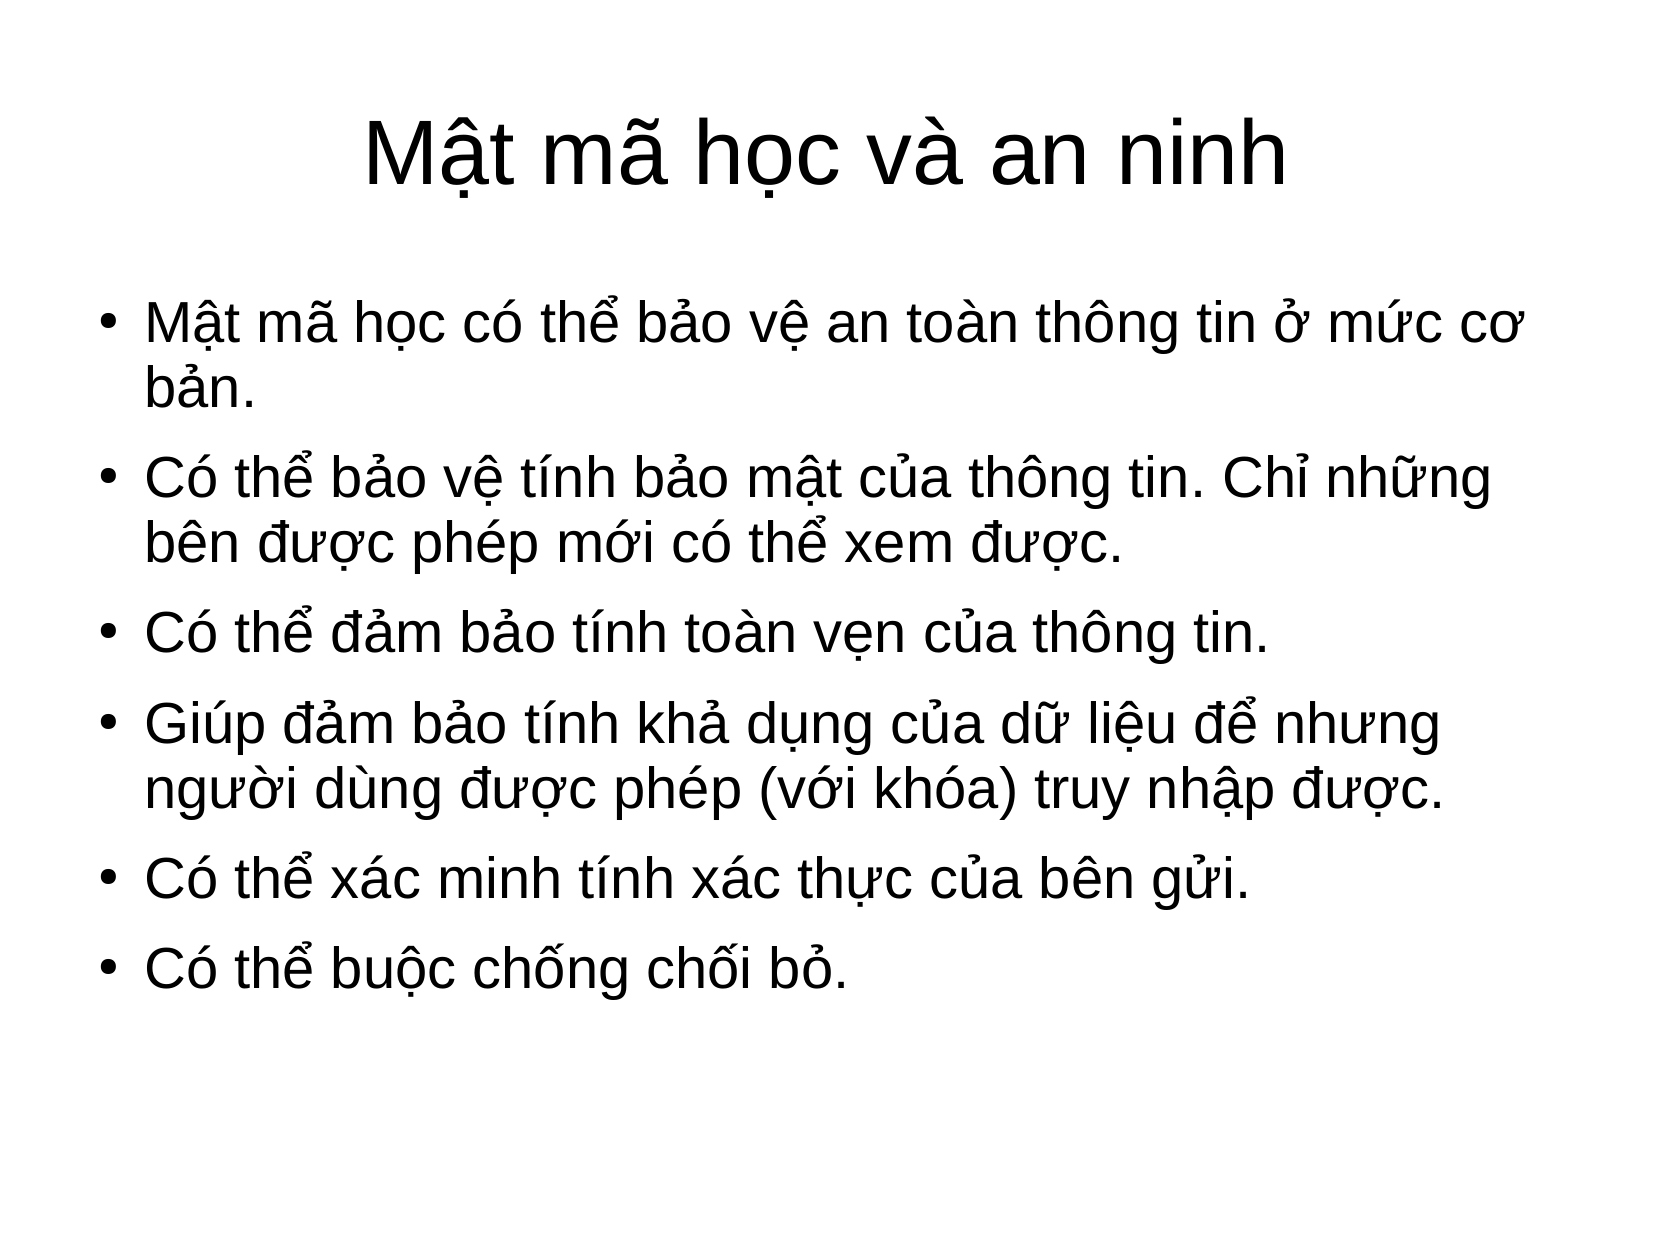

# Mật mã học và an ninh
Mật mã học có thể bảo vệ an toàn thông tin ở mức cơ bản.
Có thể bảo vệ tính bảo mật của thông tin. Chỉ những bên được phép mới có thể xem được.
Có thể đảm bảo tính toàn vẹn của thông tin.
Giúp đảm bảo tính khả dụng của dữ liệu để nhưng người dùng được phép (với khóa) truy nhập được.
Có thể xác minh tính xác thực của bên gửi.
Có thể buộc chống chối bỏ.